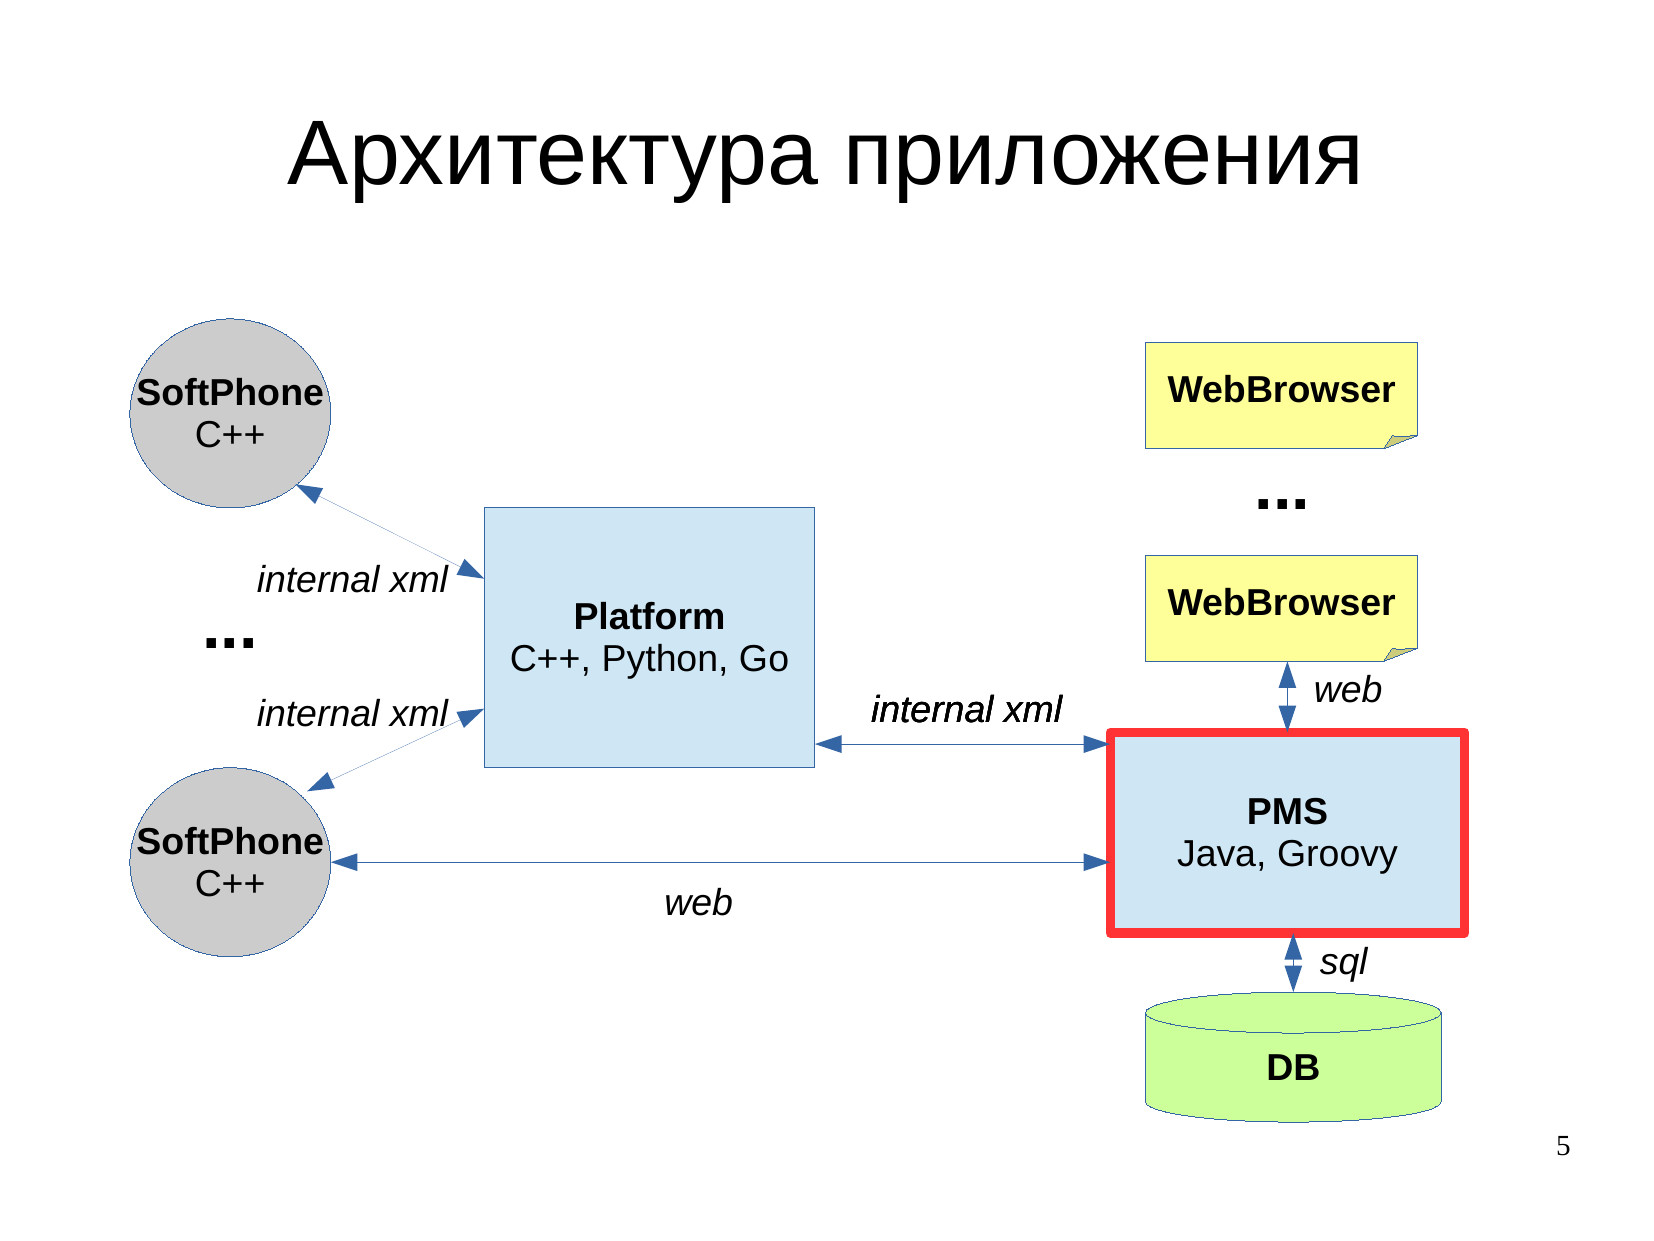

# Архитектура приложения
SoftPhone
C++
WebBrowser
...
Platform
C++, Python, Go
internal xml
WebBrowser
...
web
internal xml
internal xml
internal xml
internal xml
PMS
Java, Groovy
SoftPhone
C++
web
sql
DB
5